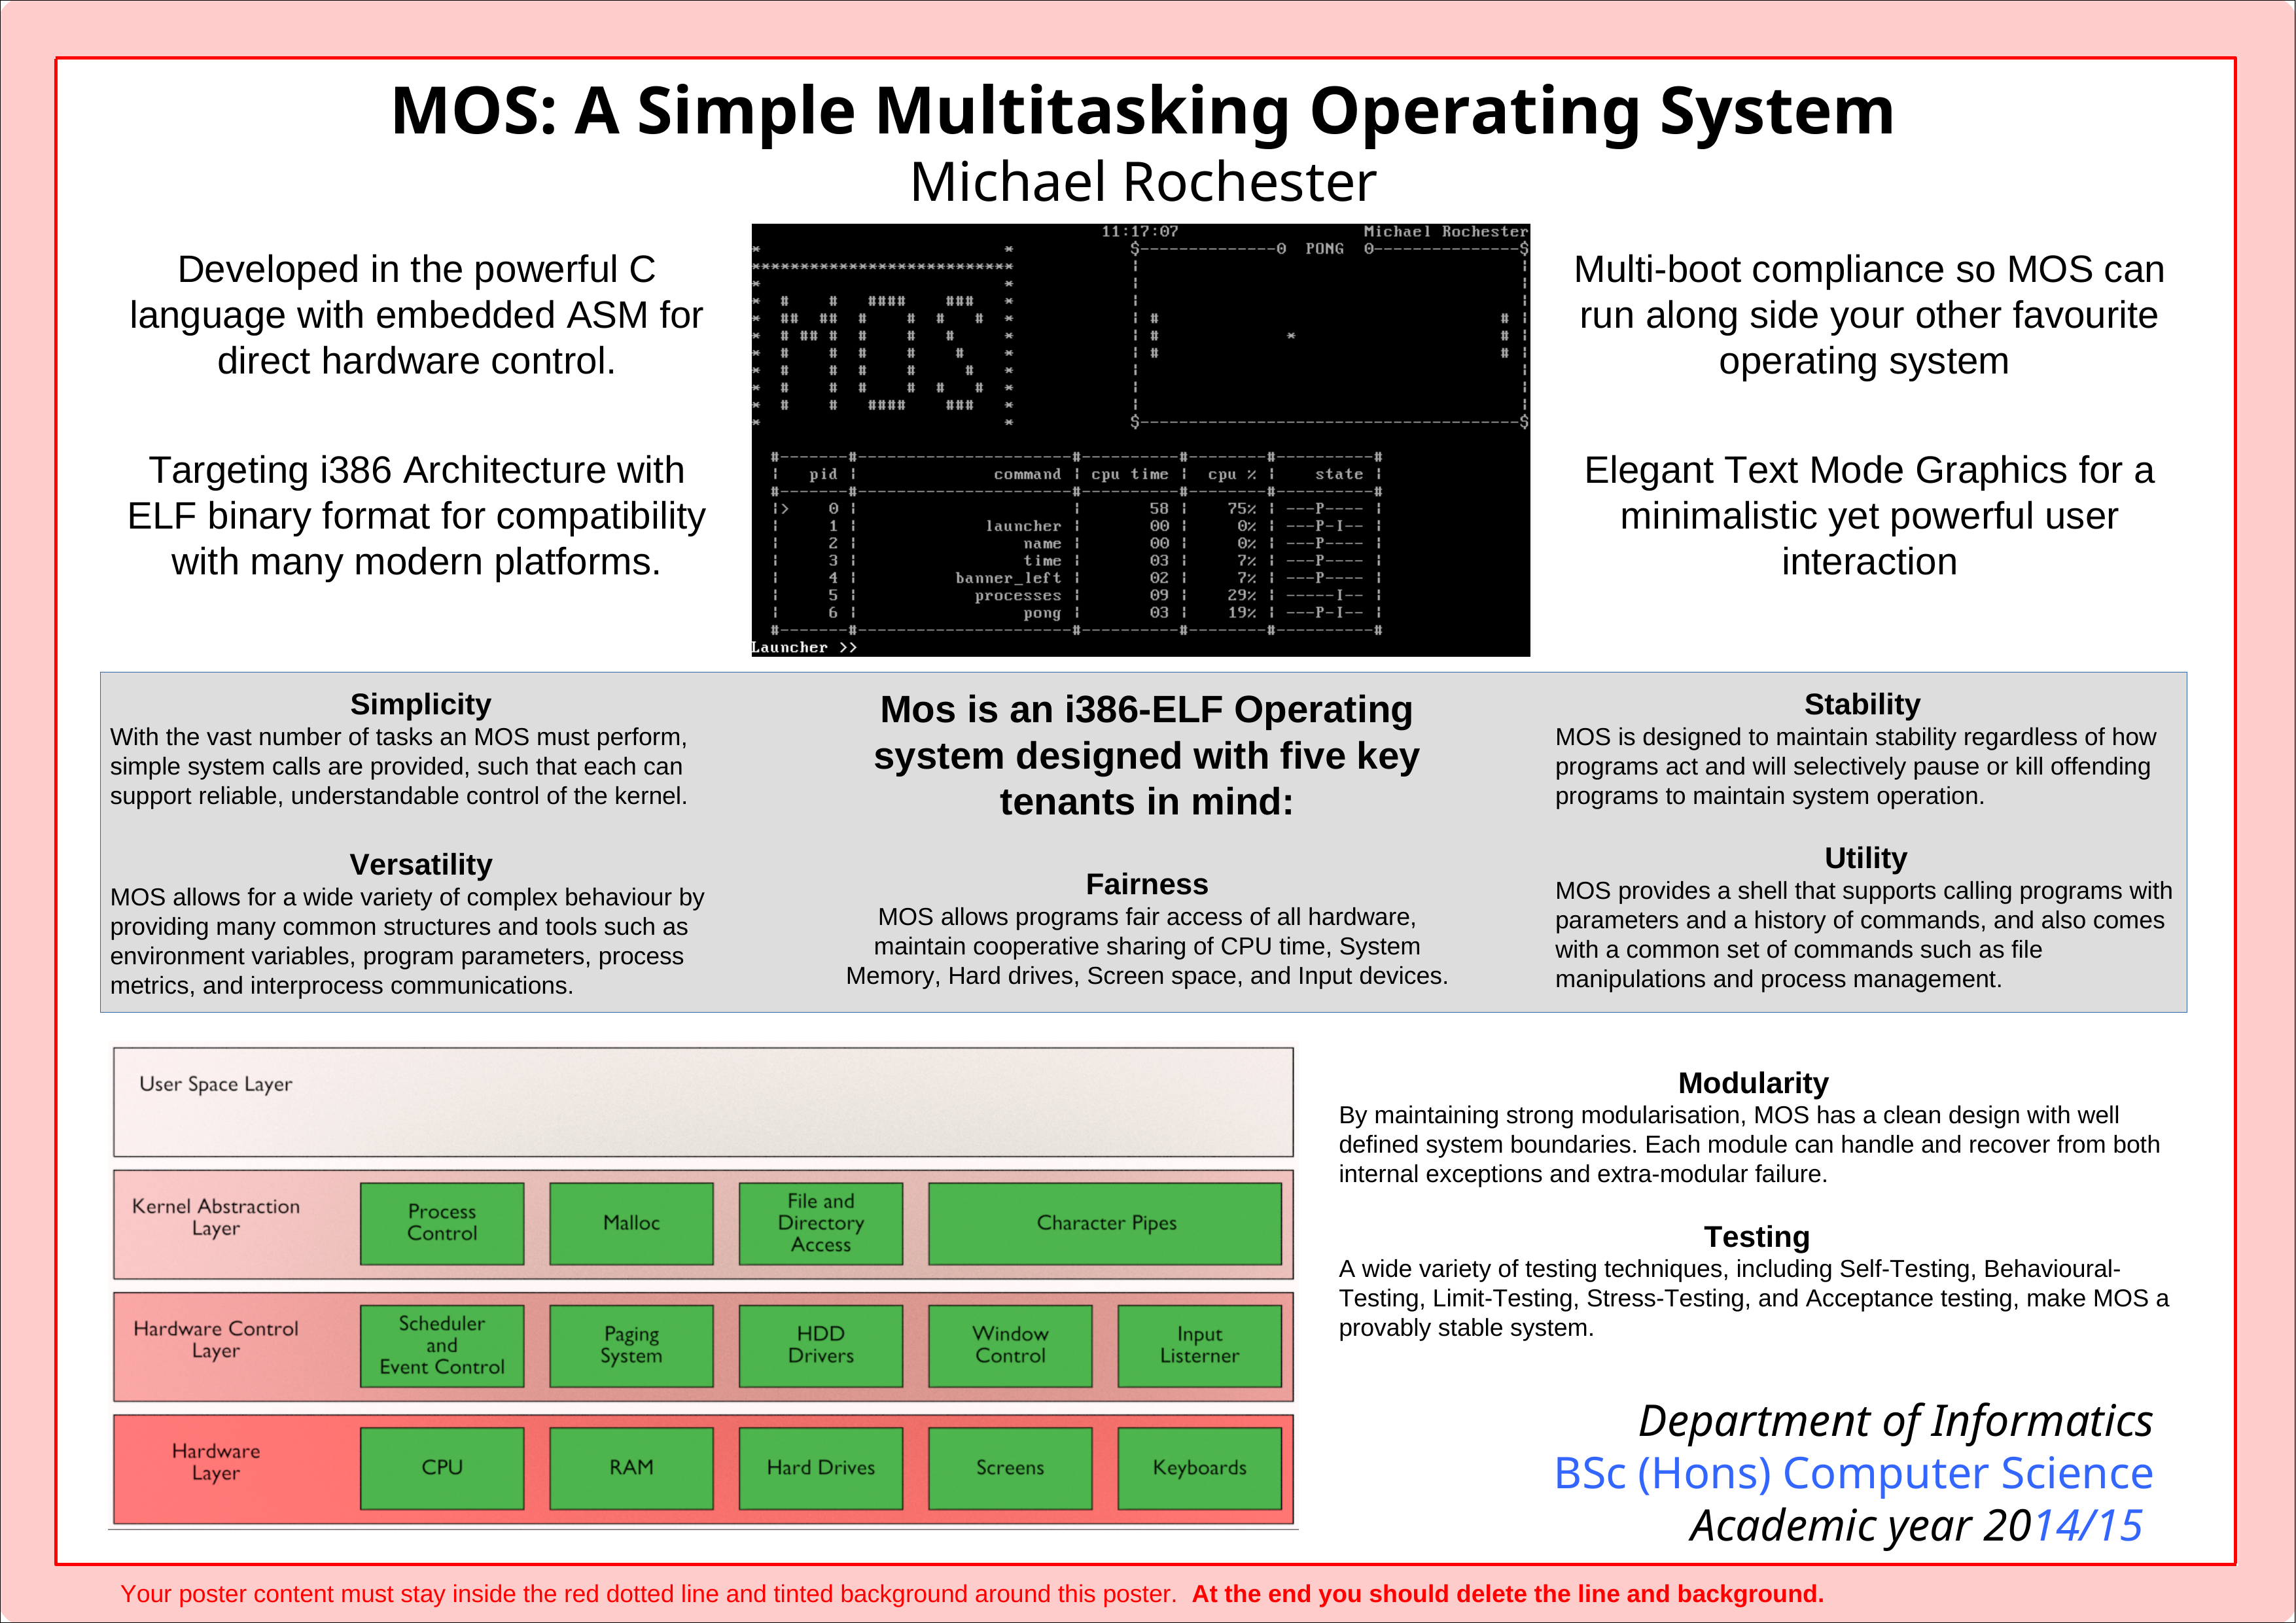

MOS: A Simple Multitasking Operating System
Michael Rochester
Developed in the powerful C language with embedded ASM for direct hardware control.
Multi-boot compliance so MOS can run along side your other favourite operating system
Targeting i386 Architecture with ELF binary format for compatibility with many modern platforms.
Elegant Text Mode Graphics for a minimalistic yet powerful user interaction
Simplicity
With the vast number of tasks an MOS must perform, simple system calls are provided, such that each can support reliable, understandable control of the kernel.
Versatility
MOS allows for a wide variety of complex behaviour by providing many common structures and tools such as environment variables, program parameters, process metrics, and interprocess communications.
Mos is an i386-ELF Operating system designed with five key tenants in mind:
Fairness
MOS allows programs fair access of all hardware, maintain cooperative sharing of CPU time, System Memory, Hard drives, Screen space, and Input devices.
Stability
MOS is designed to maintain stability regardless of how programs act and will selectively pause or kill offending programs to maintain system operation.
Utility
MOS provides a shell that supports calling programs with parameters and a history of commands, and also comes with a common set of commands such as file manipulations and process management.
Modularity
By maintaining strong modularisation, MOS has a clean design with well defined system boundaries. Each module can handle and recover from both internal exceptions and extra-modular failure.
Testing
A wide variety of testing techniques, including Self-Testing, Behavioural-Testing, Limit-Testing, Stress-Testing, and Acceptance testing, make MOS a provably stable system.
Department of Informatics
BSc (Hons) Computer Science
Academic year 2014/15
Your poster content must stay inside the red dotted line and tinted background around this poster. At the end you should delete the line and background.